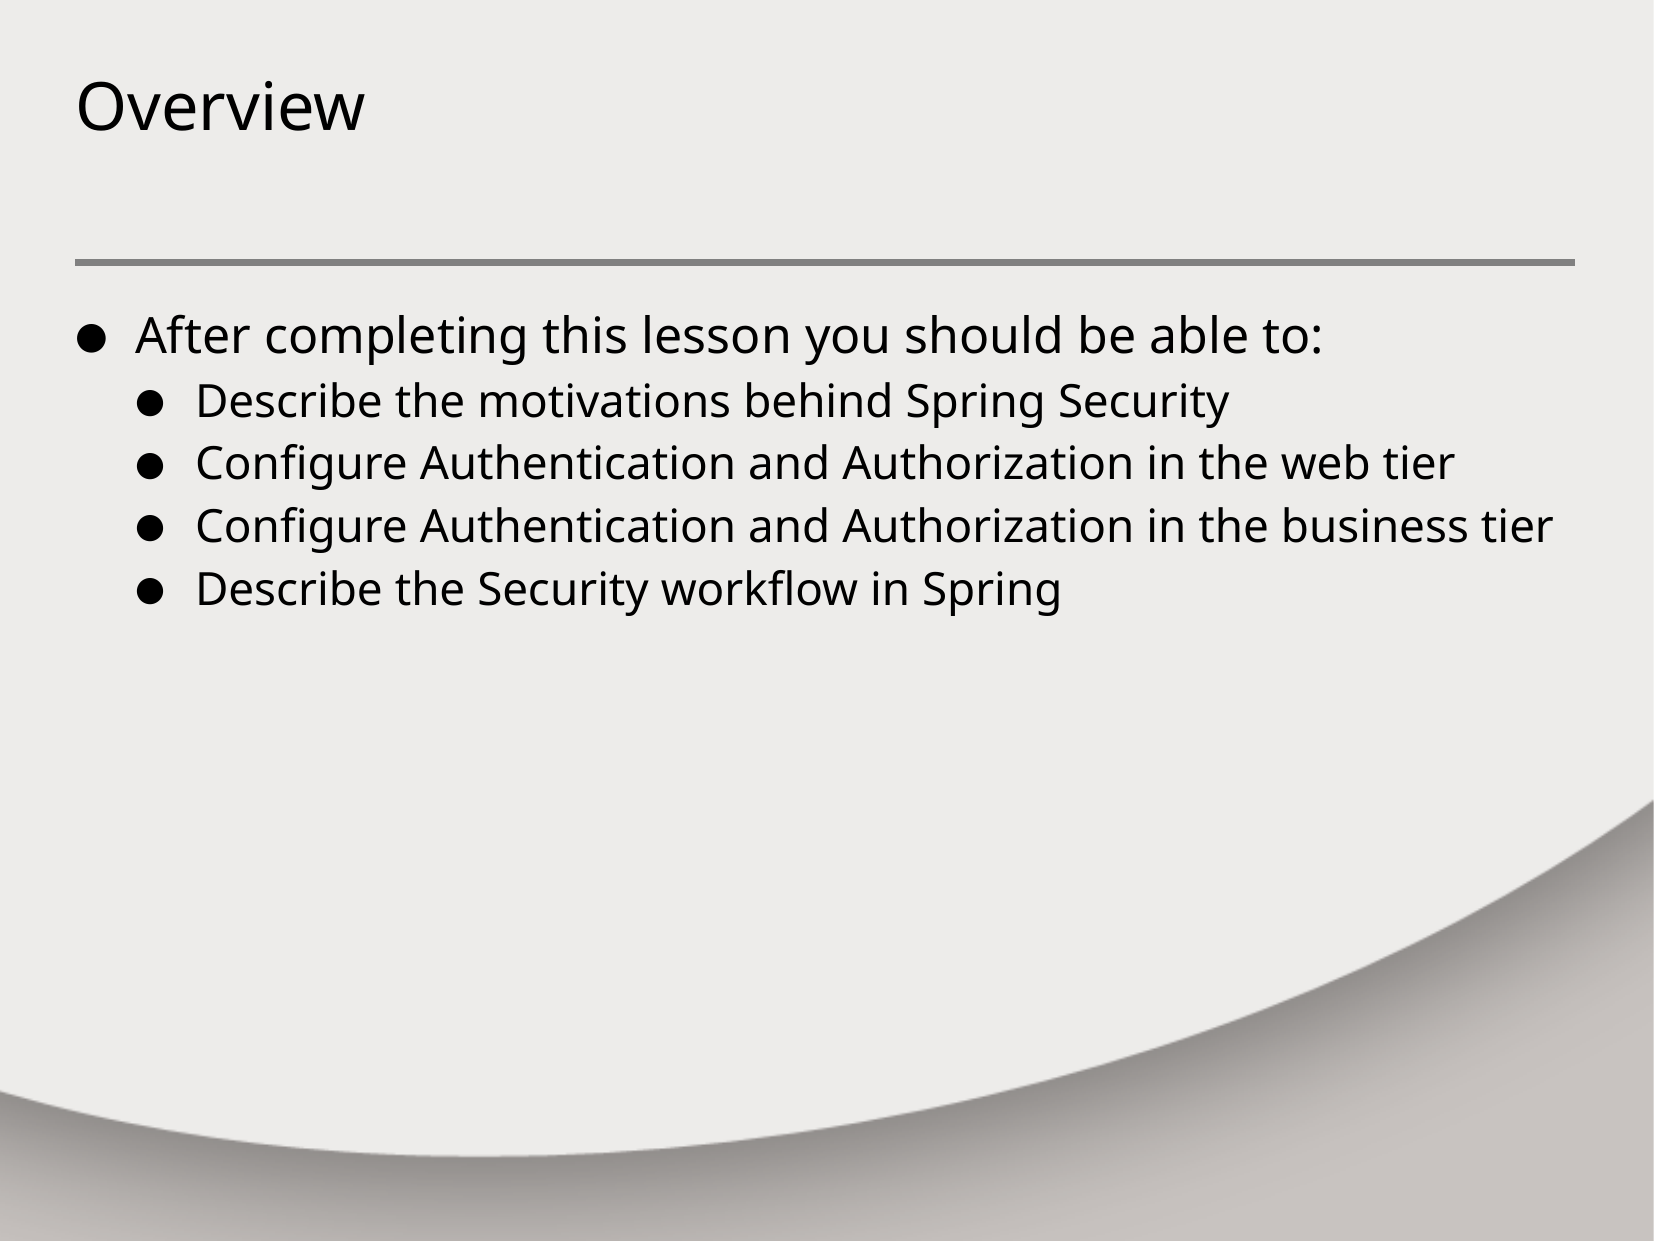

# Overview
After completing this lesson you should be able to:
Describe the motivations behind Spring Security
Configure Authentication and Authorization in the web tier
Configure Authentication and Authorization in the business tier
Describe the Security workflow in Spring